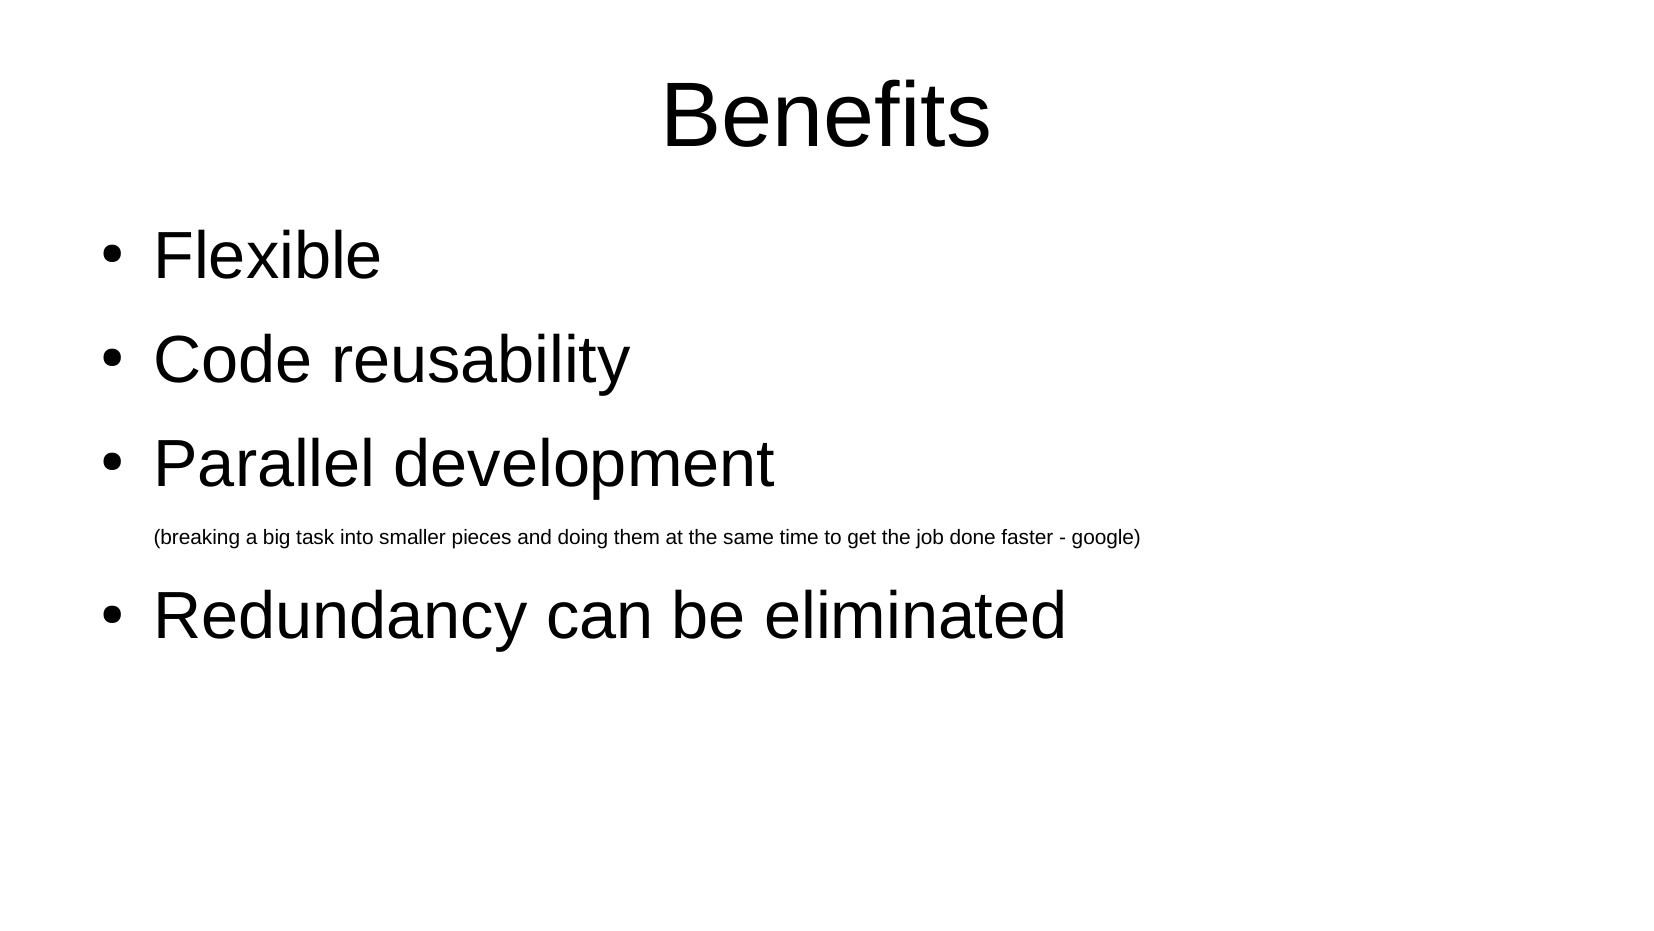

# Benefits
Flexible
Code reusability
Parallel development
(breaking a big task into smaller pieces and doing them at the same time to get the job done faster - google)
Redundancy can be eliminated